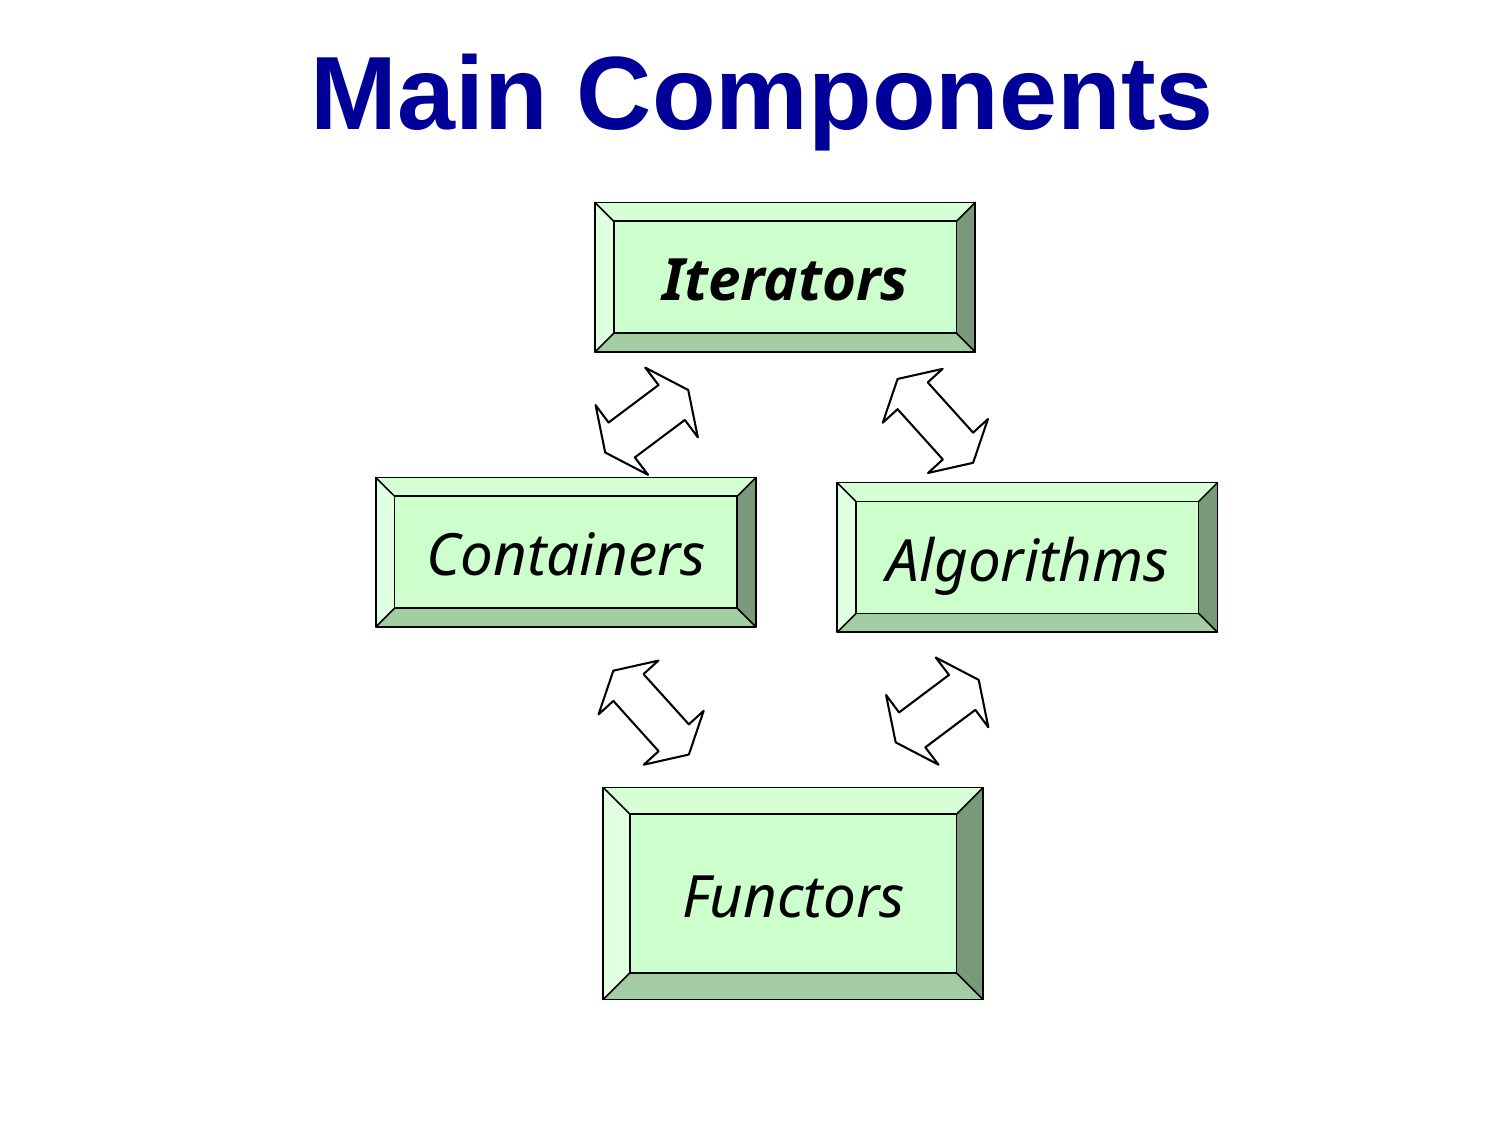

# Main Components
Iterators
Containers
Algorithms
Functors